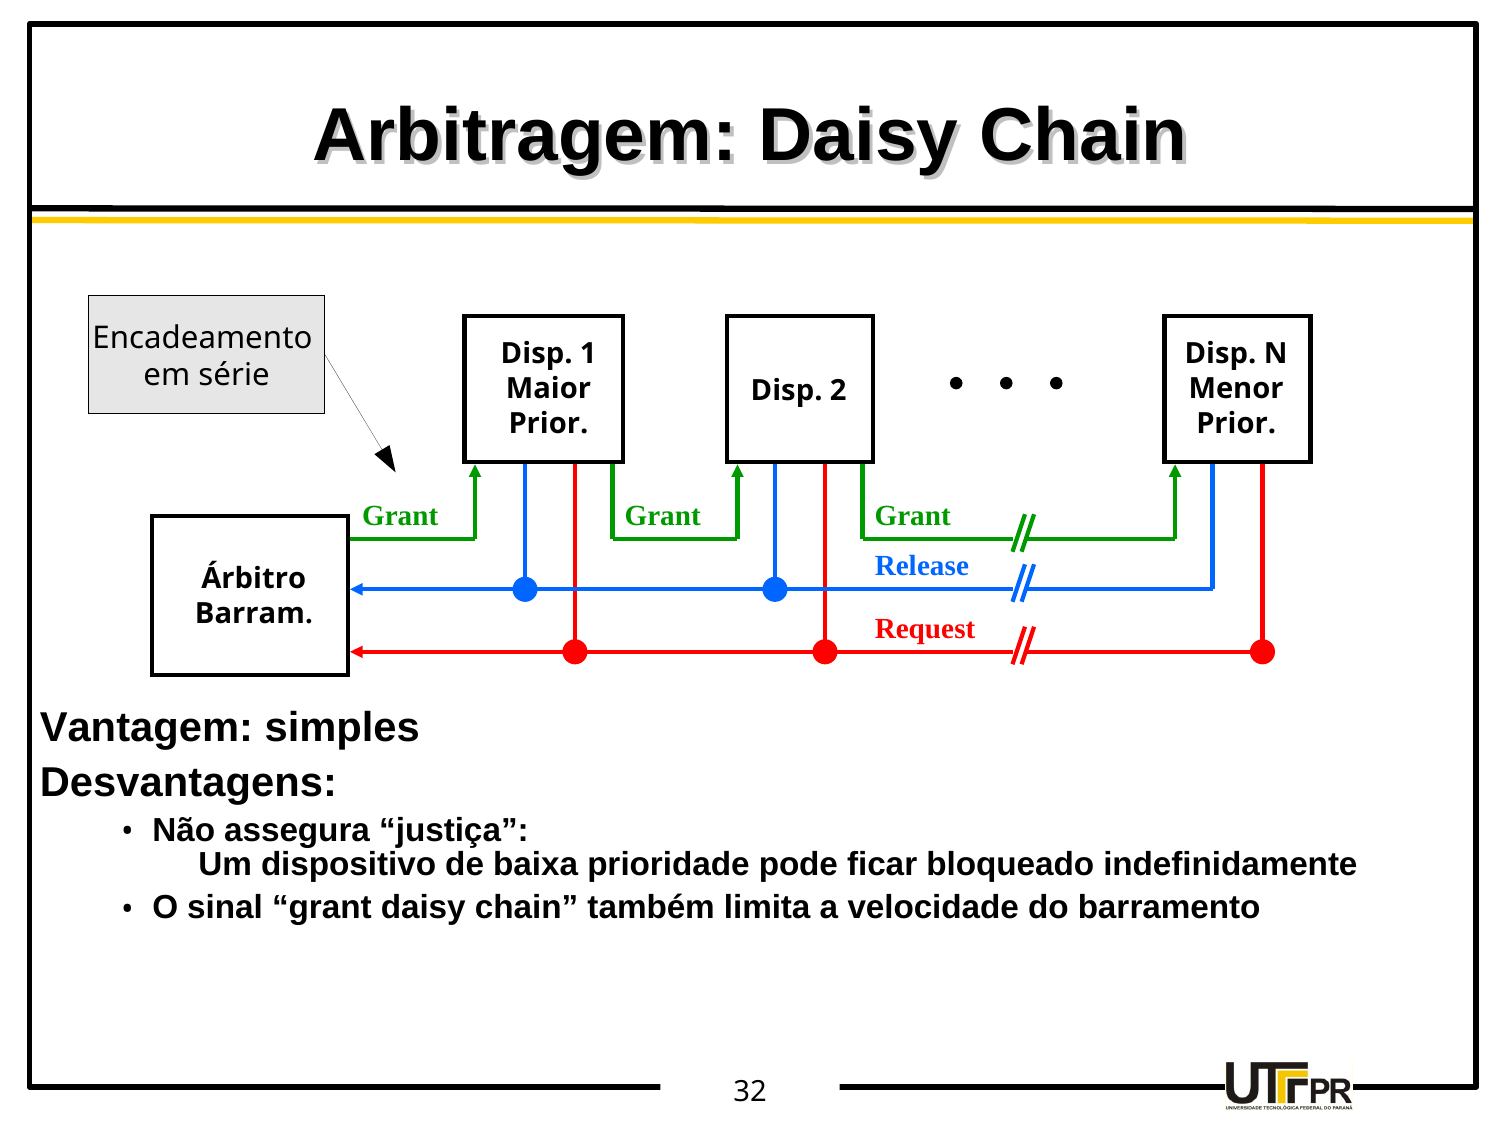

# Arbitragem: Daisy Chain
Encadeamento
em série
Disp. 1
Maior
Prior.
Disp. N
Menor
Prior.
Disp. 2
Grant
Grant
Grant
Release
Árbitro
Barram.
Request
Vantagem: simples
Desvantagens:
Não assegura “justiça”:
 Um dispositivo de baixa prioridade pode ficar bloqueado indefinidamente
O sinal “grant daisy chain” também limita a velocidade do barramento